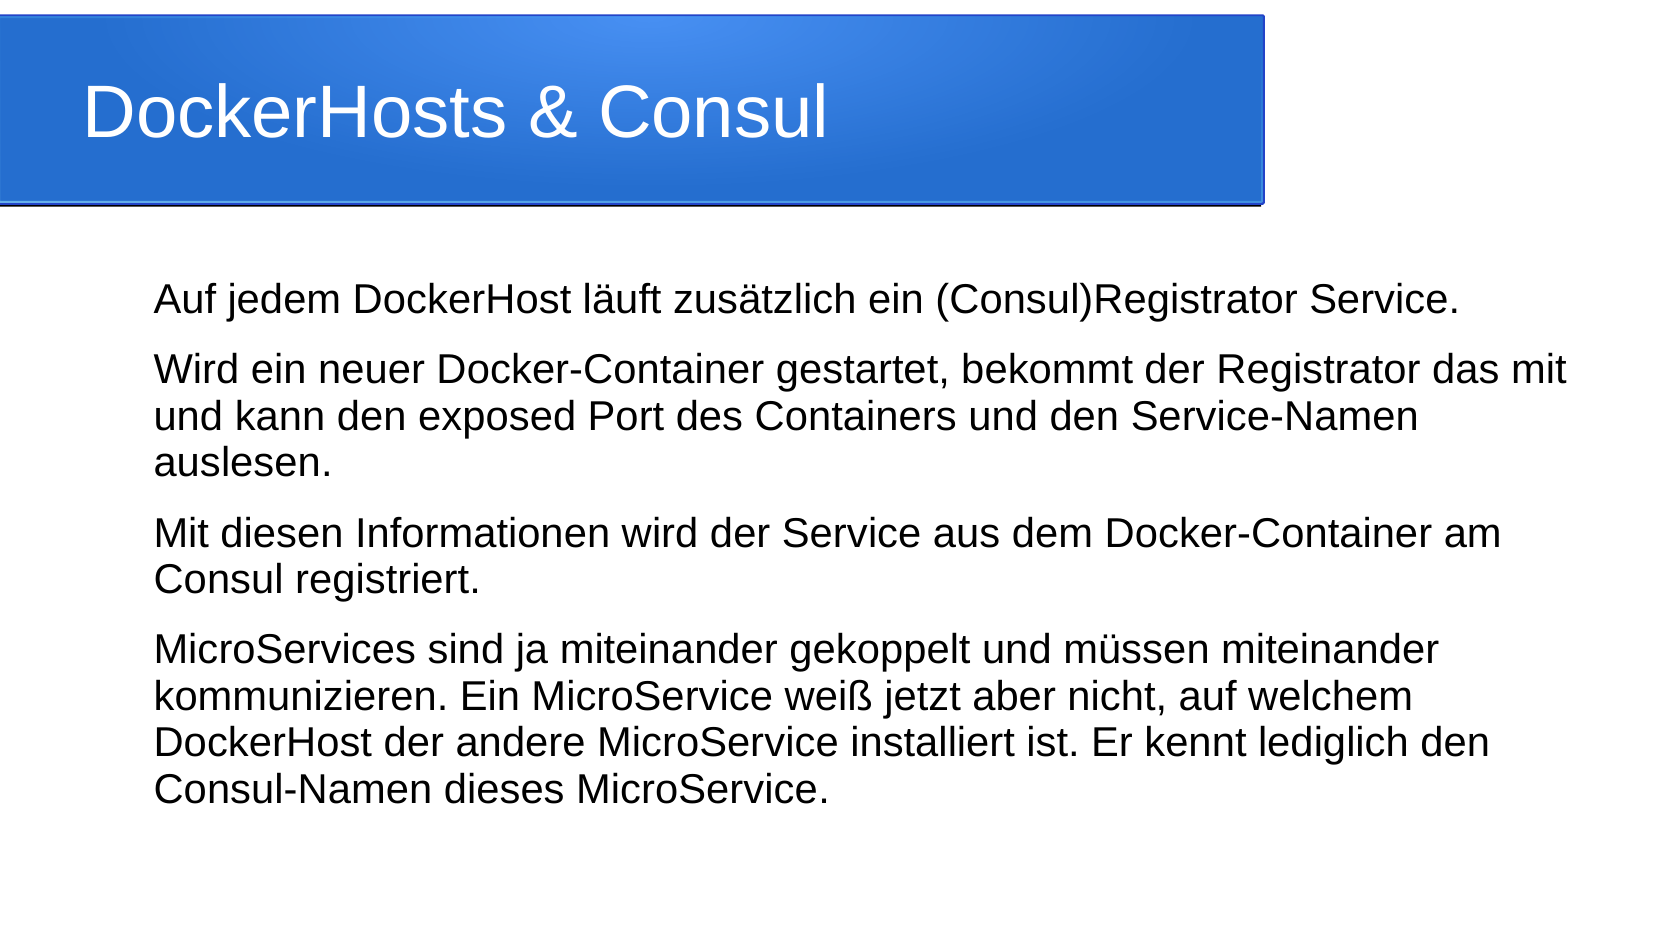

# DockerHosts & Consul
Auf jedem DockerHost läuft zusätzlich ein (Consul)Registrator Service.
Wird ein neuer Docker-Container gestartet, bekommt der Registrator das mit und kann den exposed Port des Containers und den Service-Namen auslesen.
Mit diesen Informationen wird der Service aus dem Docker-Container am Consul registriert.
MicroServices sind ja miteinander gekoppelt und müssen miteinander kommunizieren. Ein MicroService weiß jetzt aber nicht, auf welchem DockerHost der andere MicroService installiert ist. Er kennt lediglich den Consul-Namen dieses MicroService.